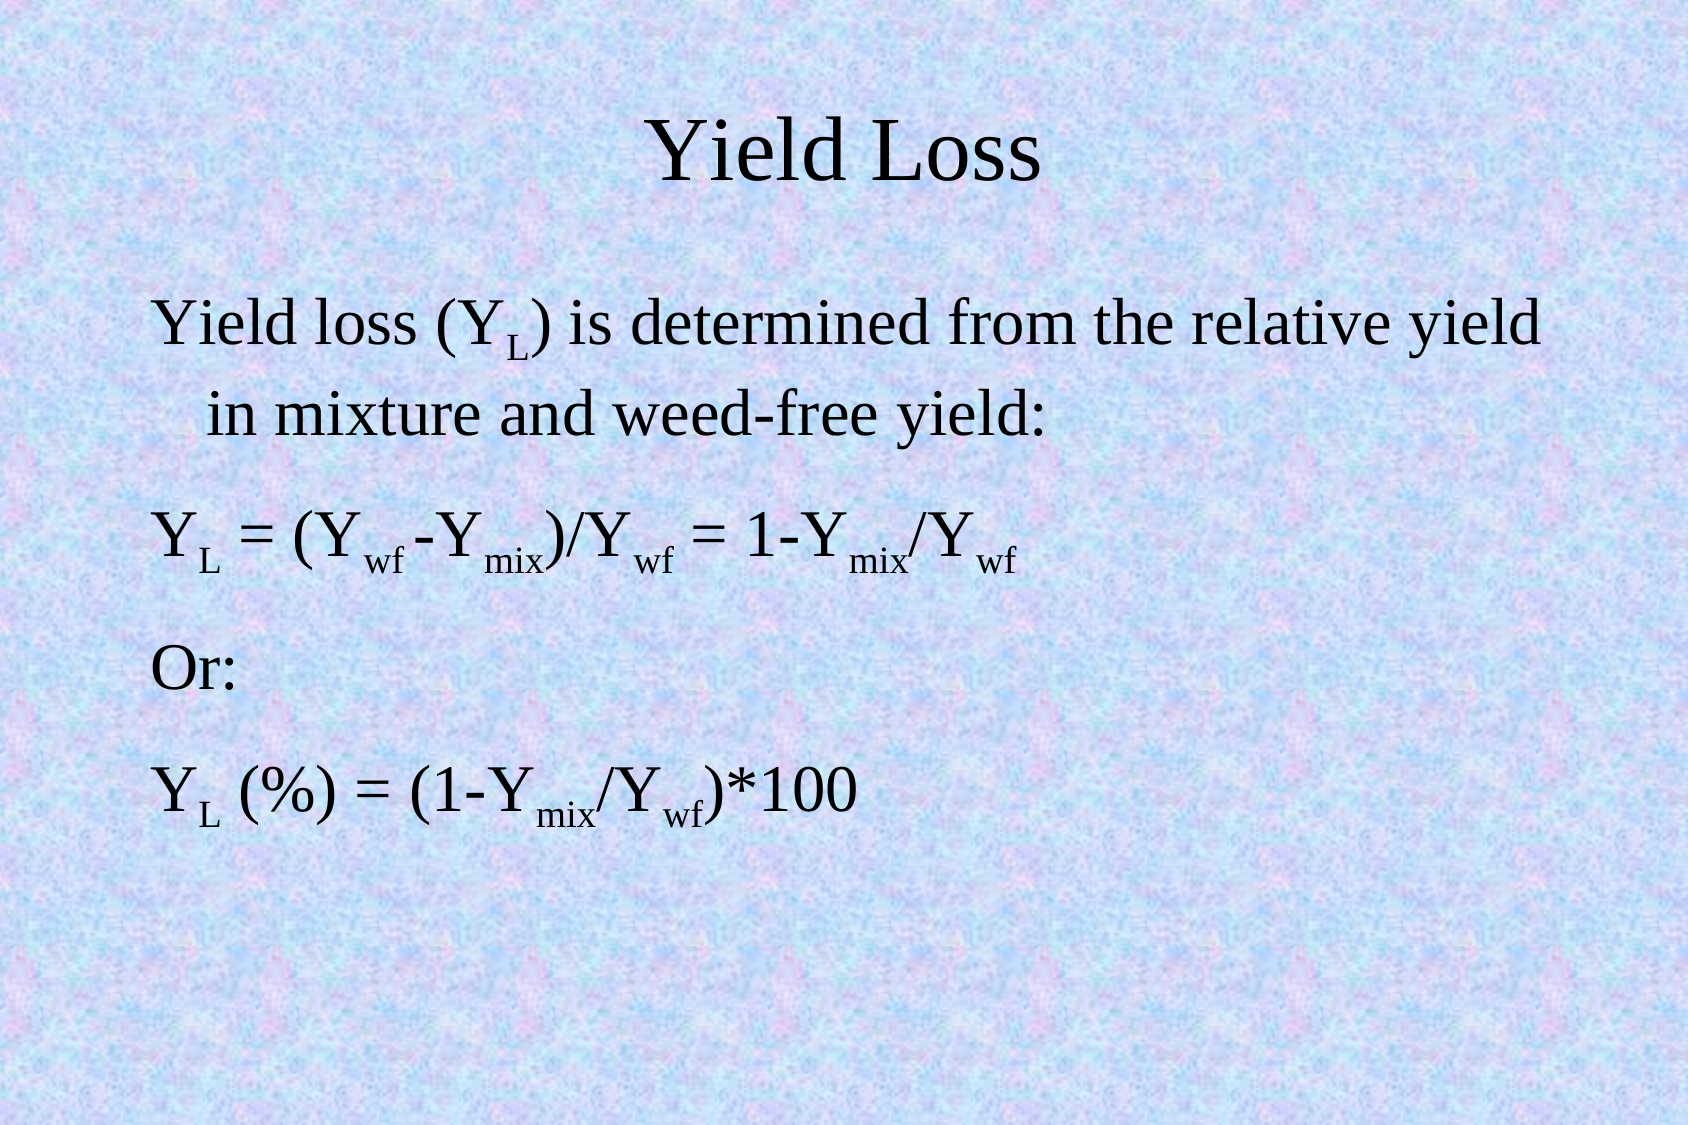

# Yield Loss
Yield loss (YL) is determined from the relative yield in mixture and weed-free yield:
YL = (Ywf -Ymix)/Ywf = 1-Ymix/Ywf
Or:
YL (%) = (1-Ymix/Ywf)*100